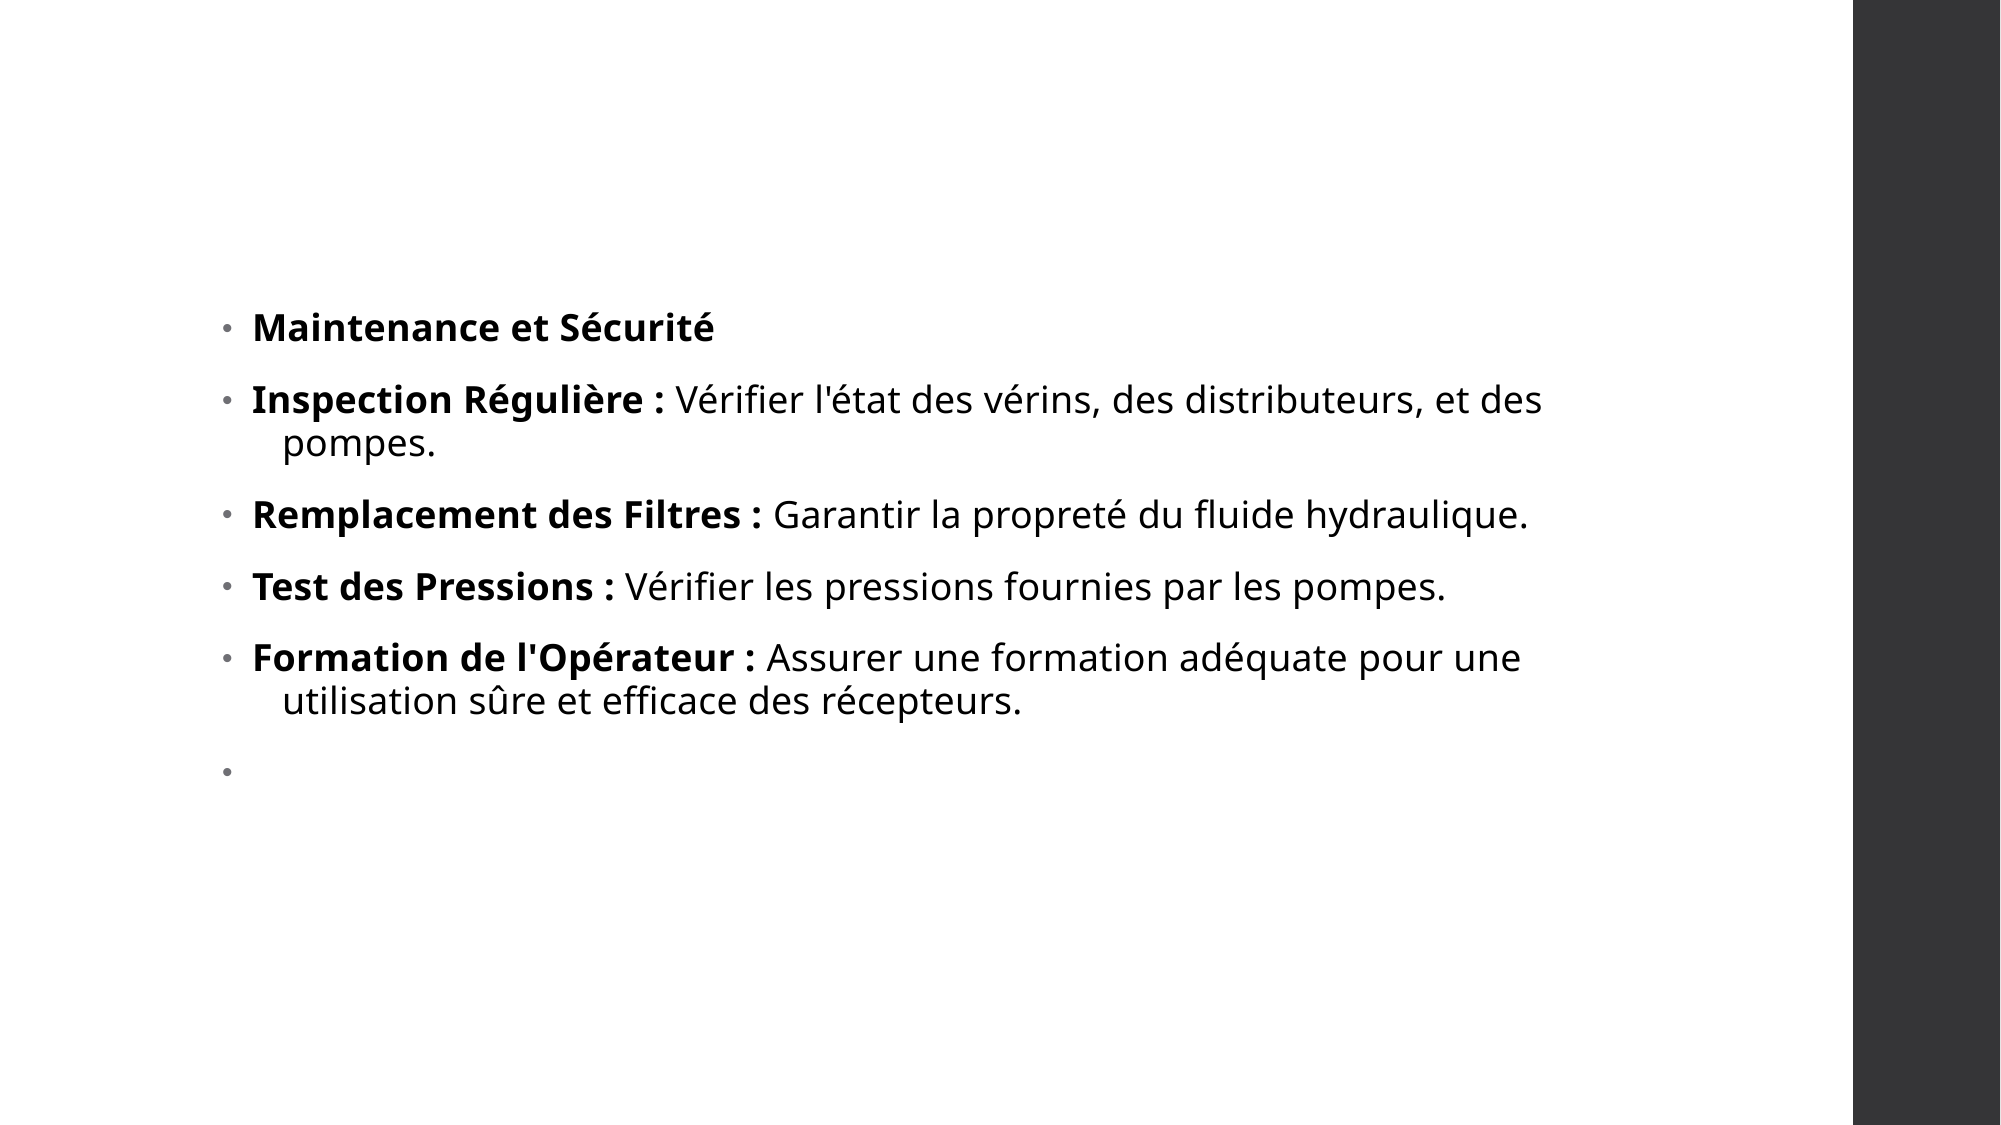

#
Maintenance et Sécurité
Inspection Régulière : Vérifier l'état des vérins, des distributeurs, et des pompes.
Remplacement des Filtres : Garantir la propreté du fluide hydraulique.
Test des Pressions : Vérifier les pressions fournies par les pompes.
Formation de l'Opérateur : Assurer une formation adéquate pour une utilisation sûre et efficace des récepteurs.